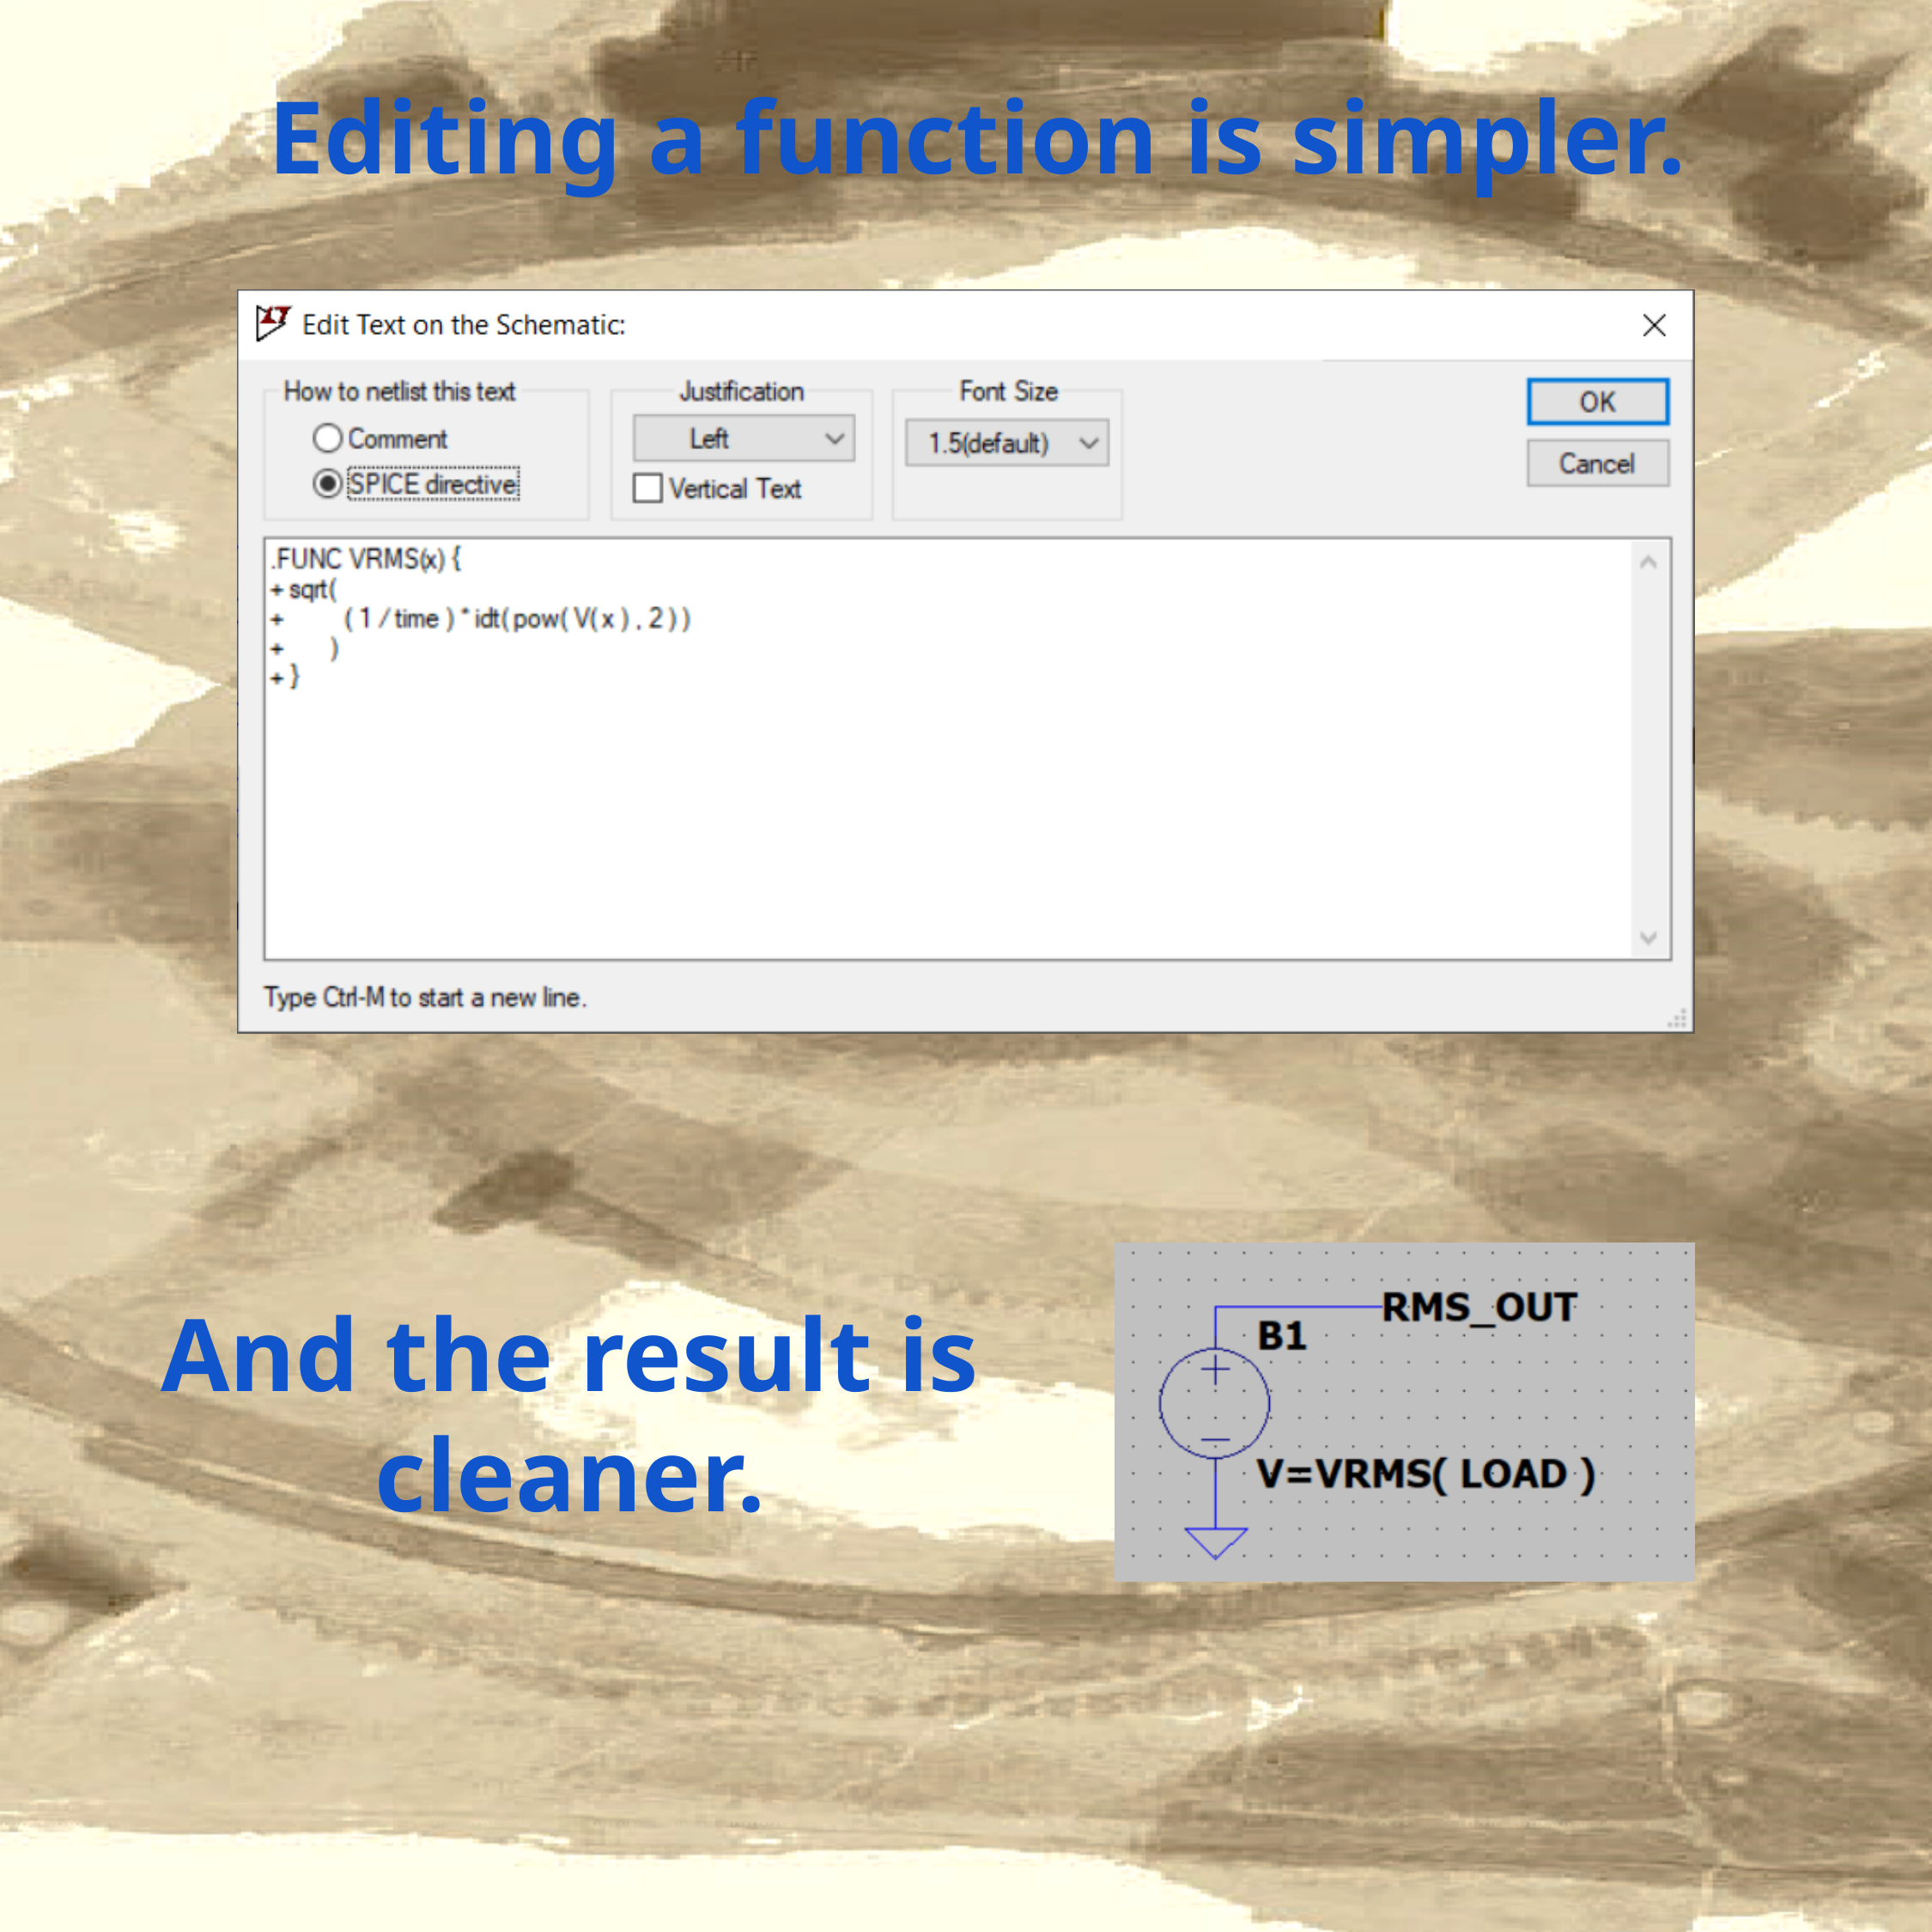

Editing a function is simpler.
And the result is cleaner.